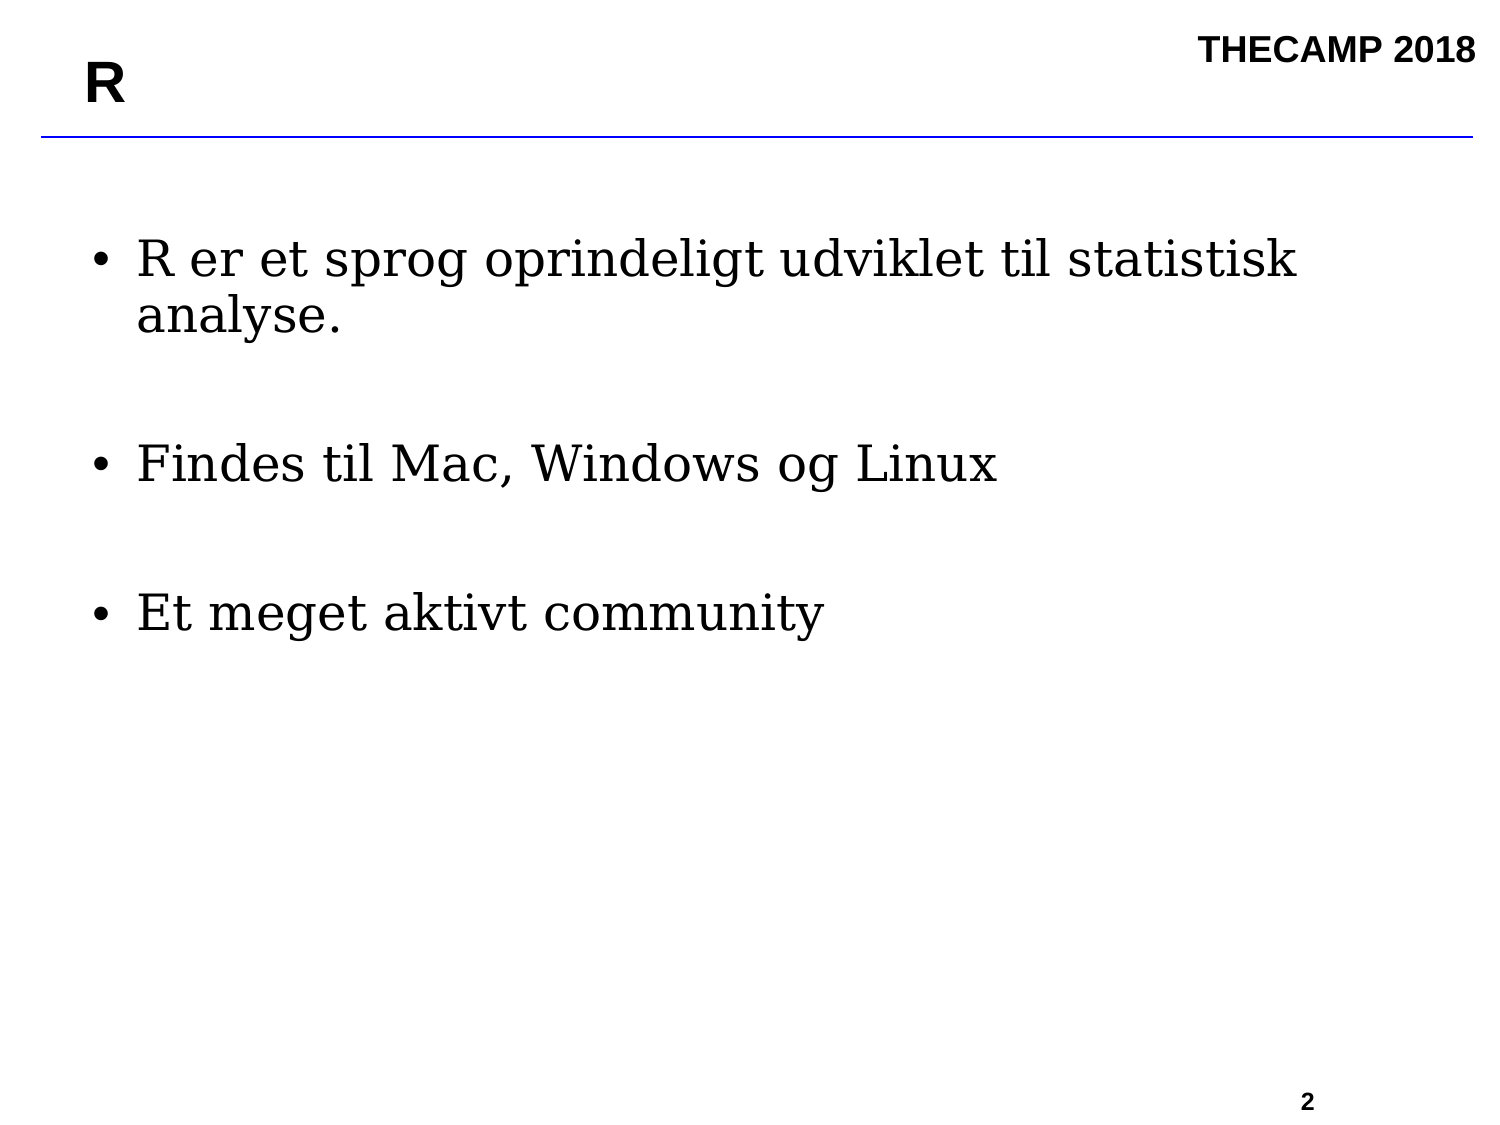

R
# R er et sprog oprindeligt udviklet til statistisk analyse.
Findes til Mac, Windows og Linux
Et meget aktivt community